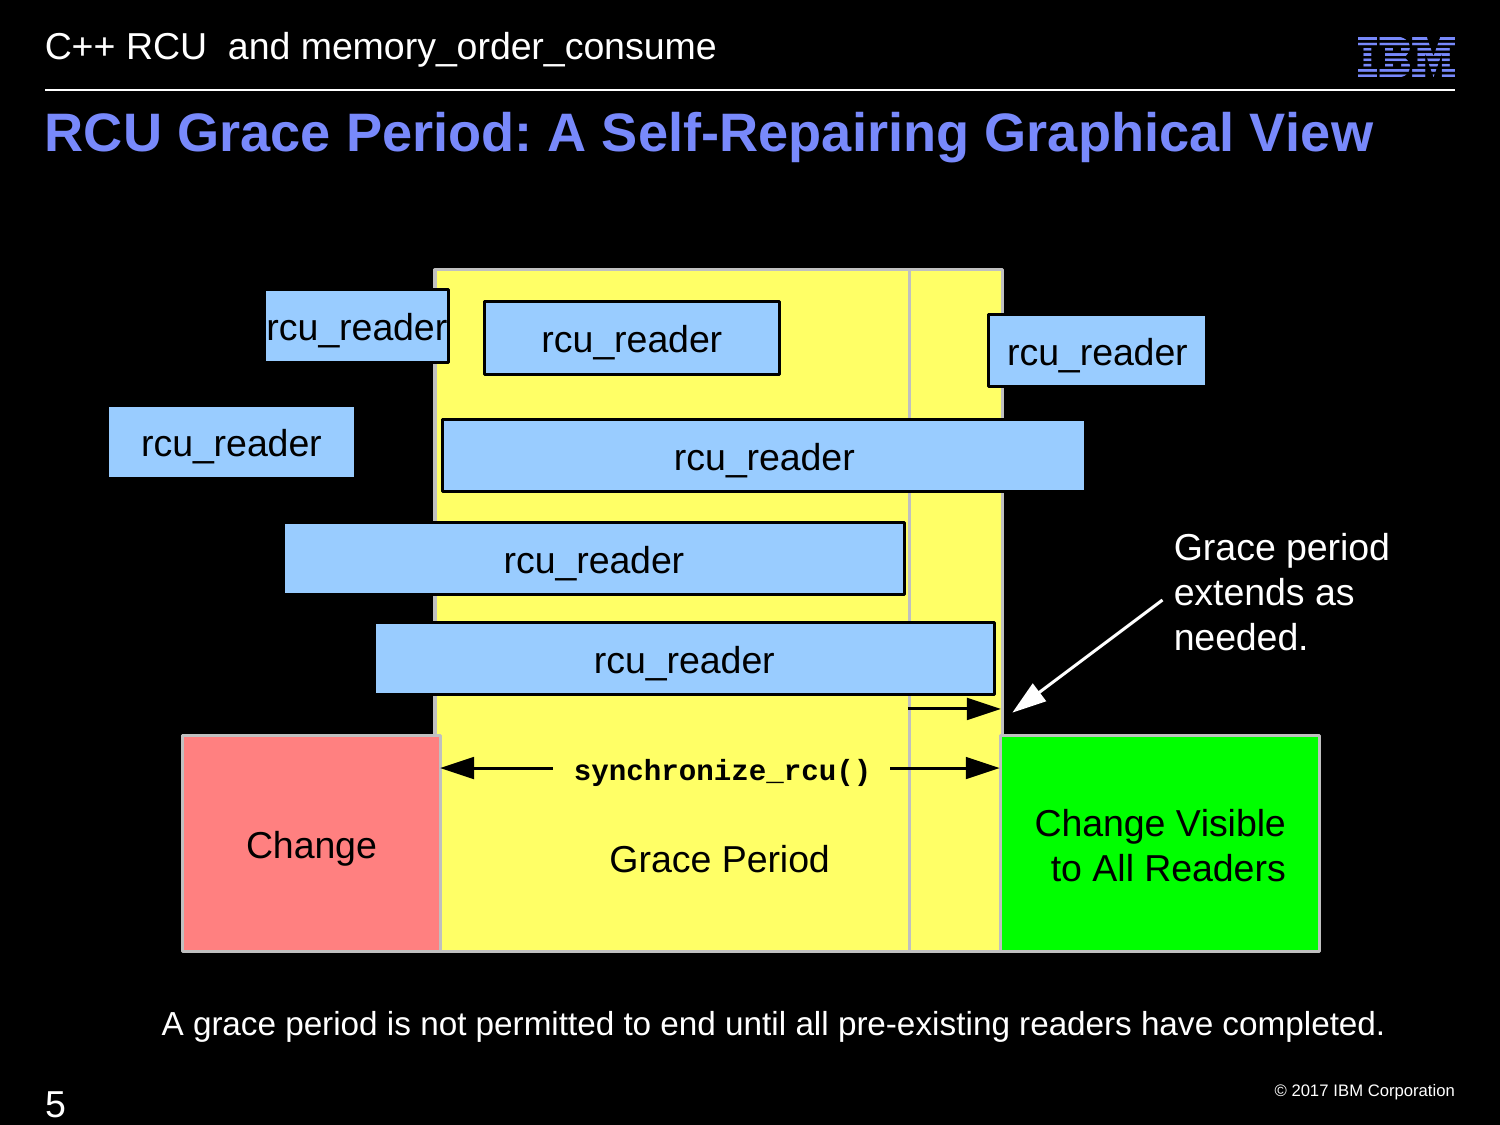

# RCU Grace Period: A Self-Repairing Graphical View
Grace Period
 Grace Period
rcu_reader
rcu_reader
rcu_reader
rcu_reader
rcu_reader
Grace period
extends as
needed.
rcu_reader
rcu_reader
Change
Change Visible
to All Readers
synchronize_rcu()
A grace period is not permitted to end until all pre-existing readers have completed.
5